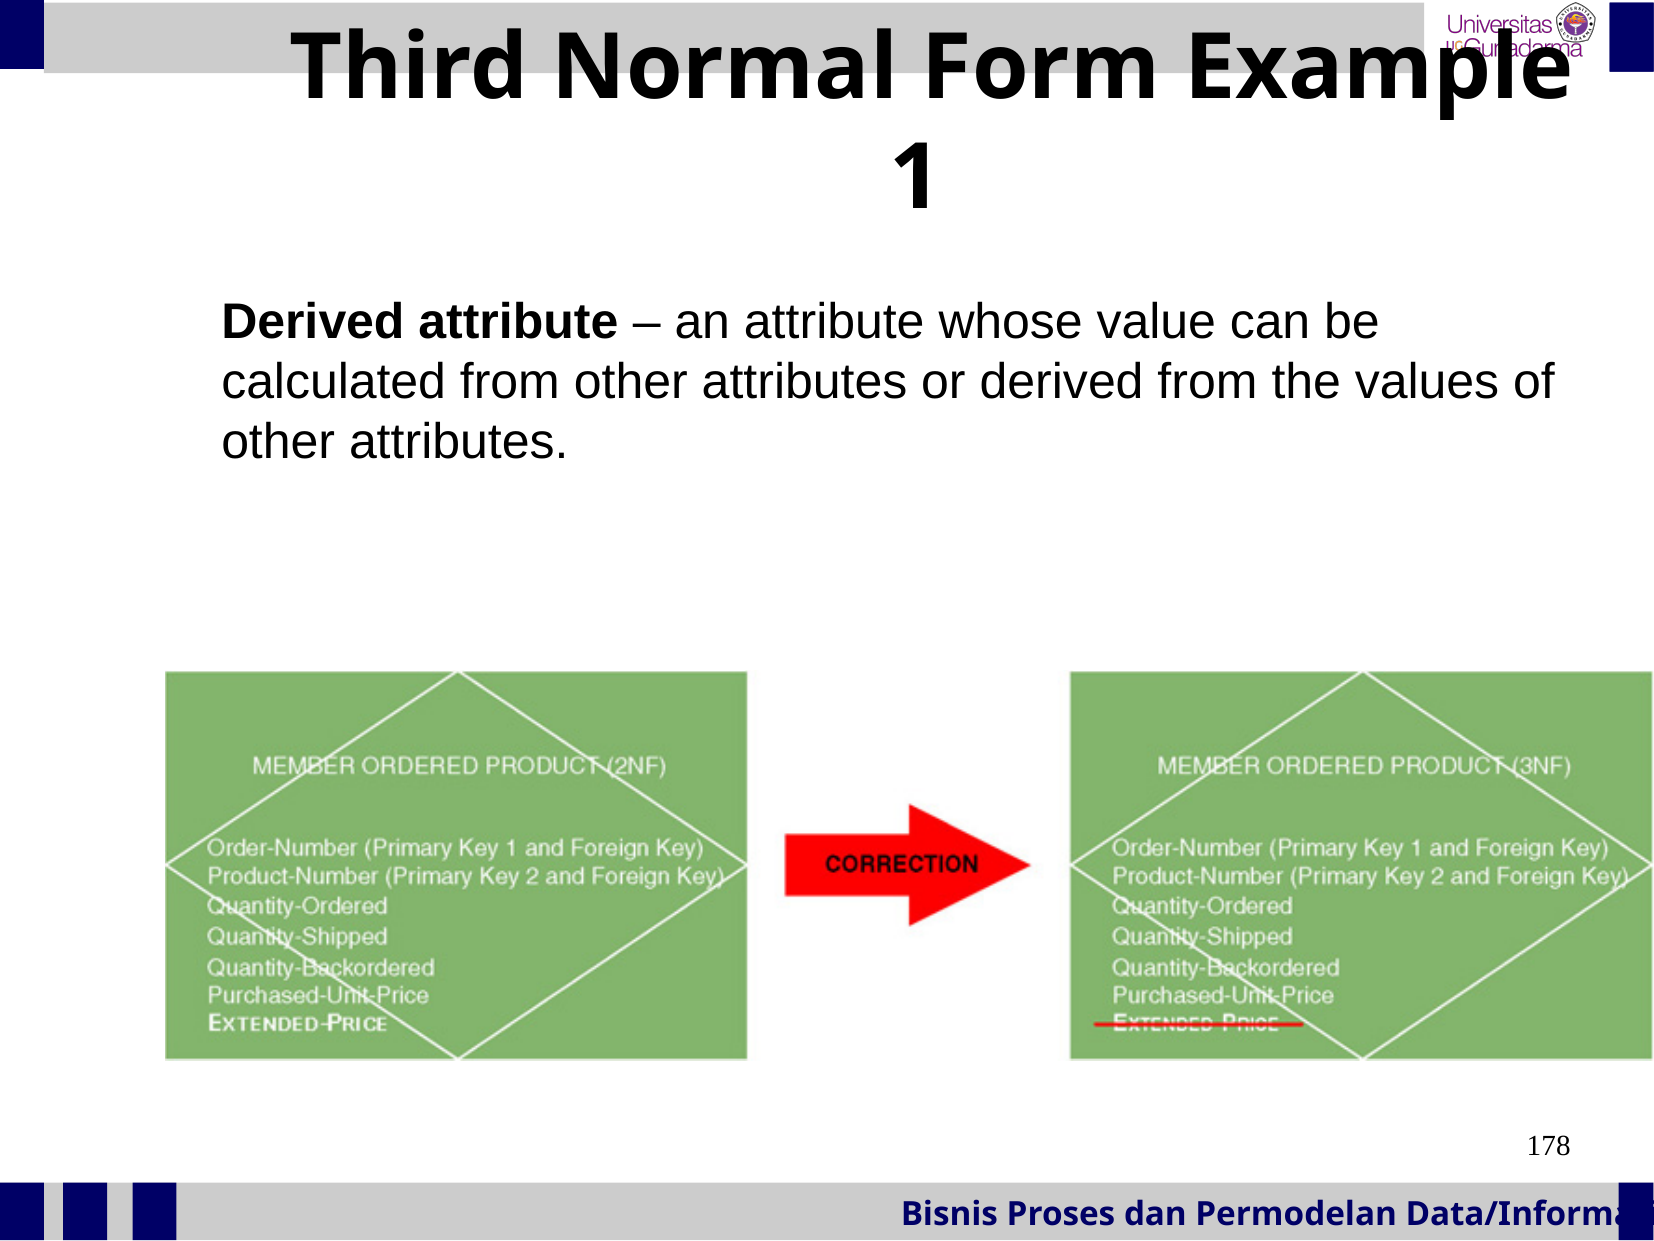

# Third Normal Form Example 1
Derived attribute – an attribute whose value can be calculated from other attributes or derived from the values of other attributes.
178